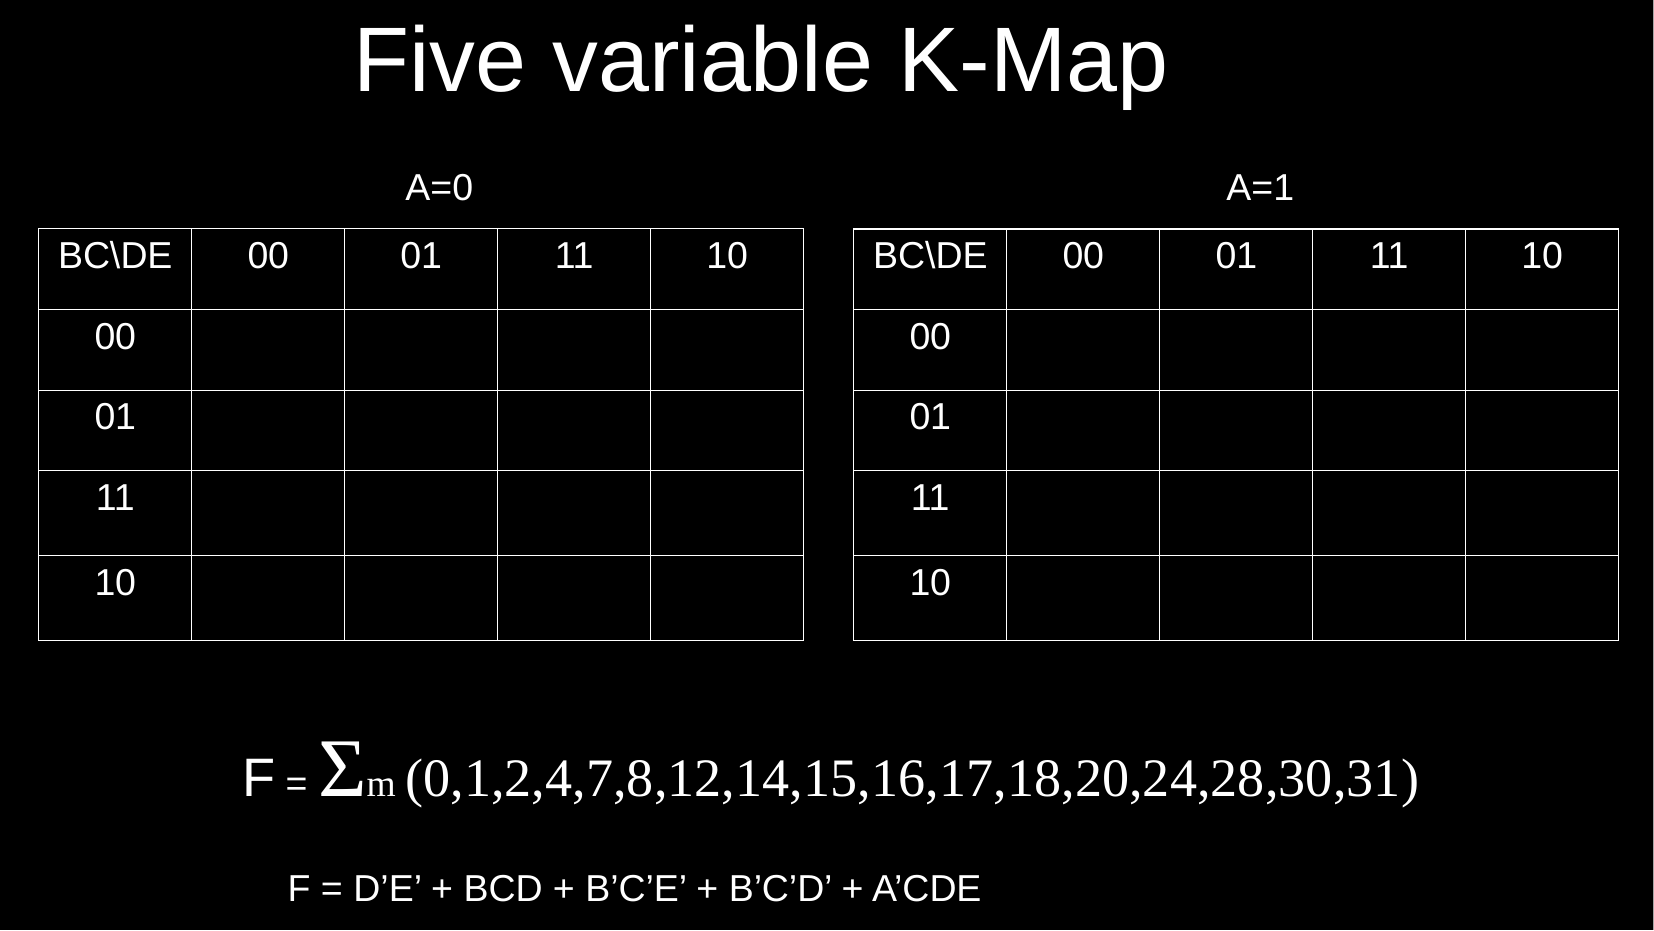

# Five variable K-Map
A=0
A=1
| BC\DE | 00 | 01 | 11 | 10 |
| --- | --- | --- | --- | --- |
| 00 | | | | |
| 01 | | | | |
| 11 | | | | |
| 10 | | | | |
| BC\DE | 00 | 01 | 11 | 10 |
| --- | --- | --- | --- | --- |
| 00 | | | | |
| 01 | | | | |
| 11 | | | | |
| 10 | | | | |
F = Σm (0,1,2,4,7,8,12,14,15,16,17,18,20,24,28,30,31)
F = D’E’ + BCD + B’C’E’ + B’C’D’ + A’CDE